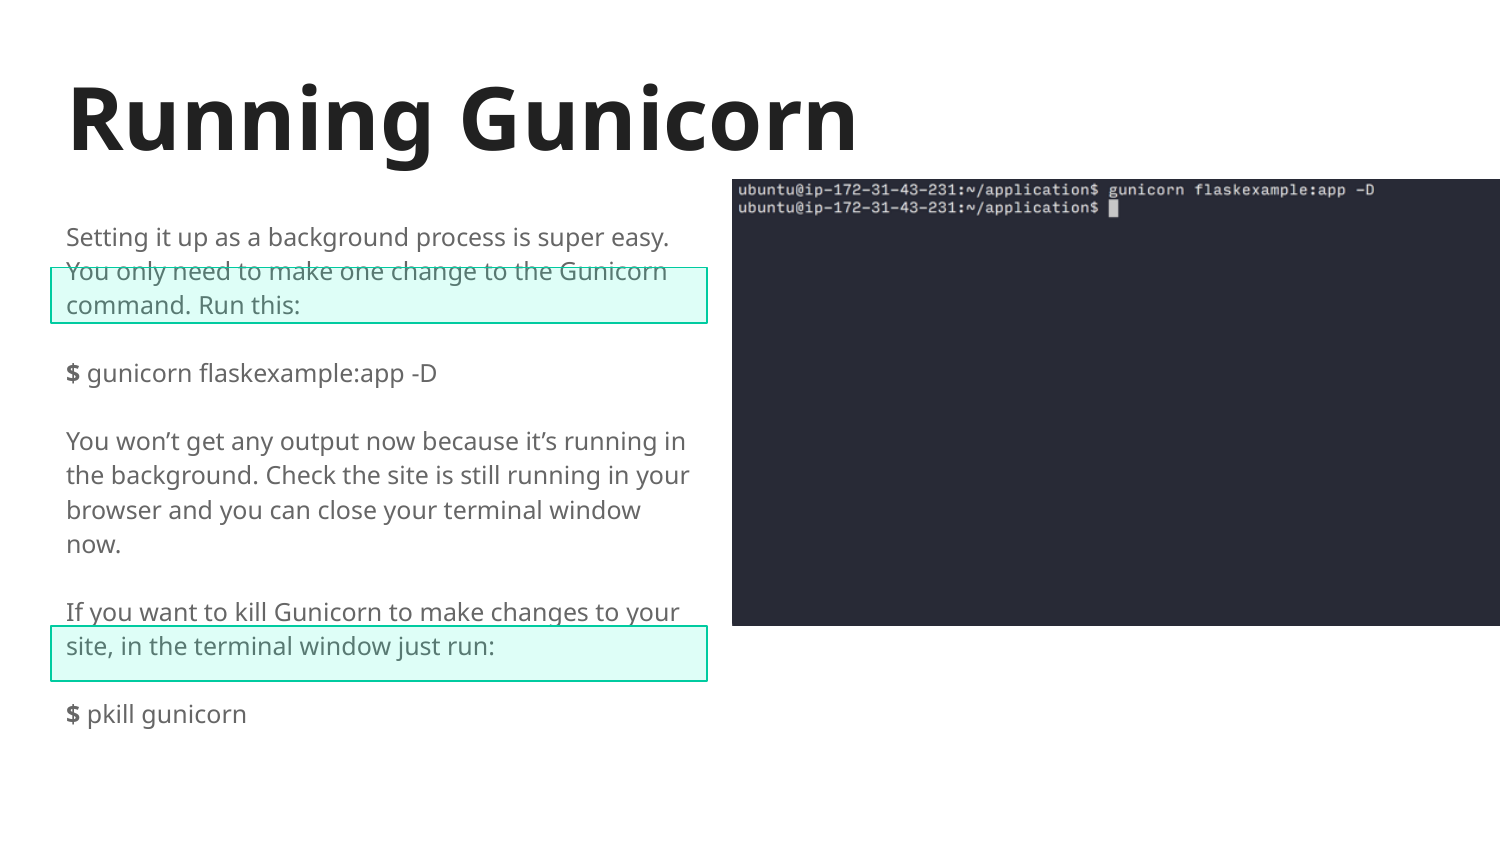

# Running Gunicorn
Setting it up as a background process is super easy. You only need to make one change to the Gunicorn command. Run this:
$ gunicorn flaskexample:app -D
You won’t get any output now because it’s running in the background. Check the site is still running in your browser and you can close your terminal window now.
If you want to kill Gunicorn to make changes to your site, in the terminal window just run:
$ pkill gunicorn